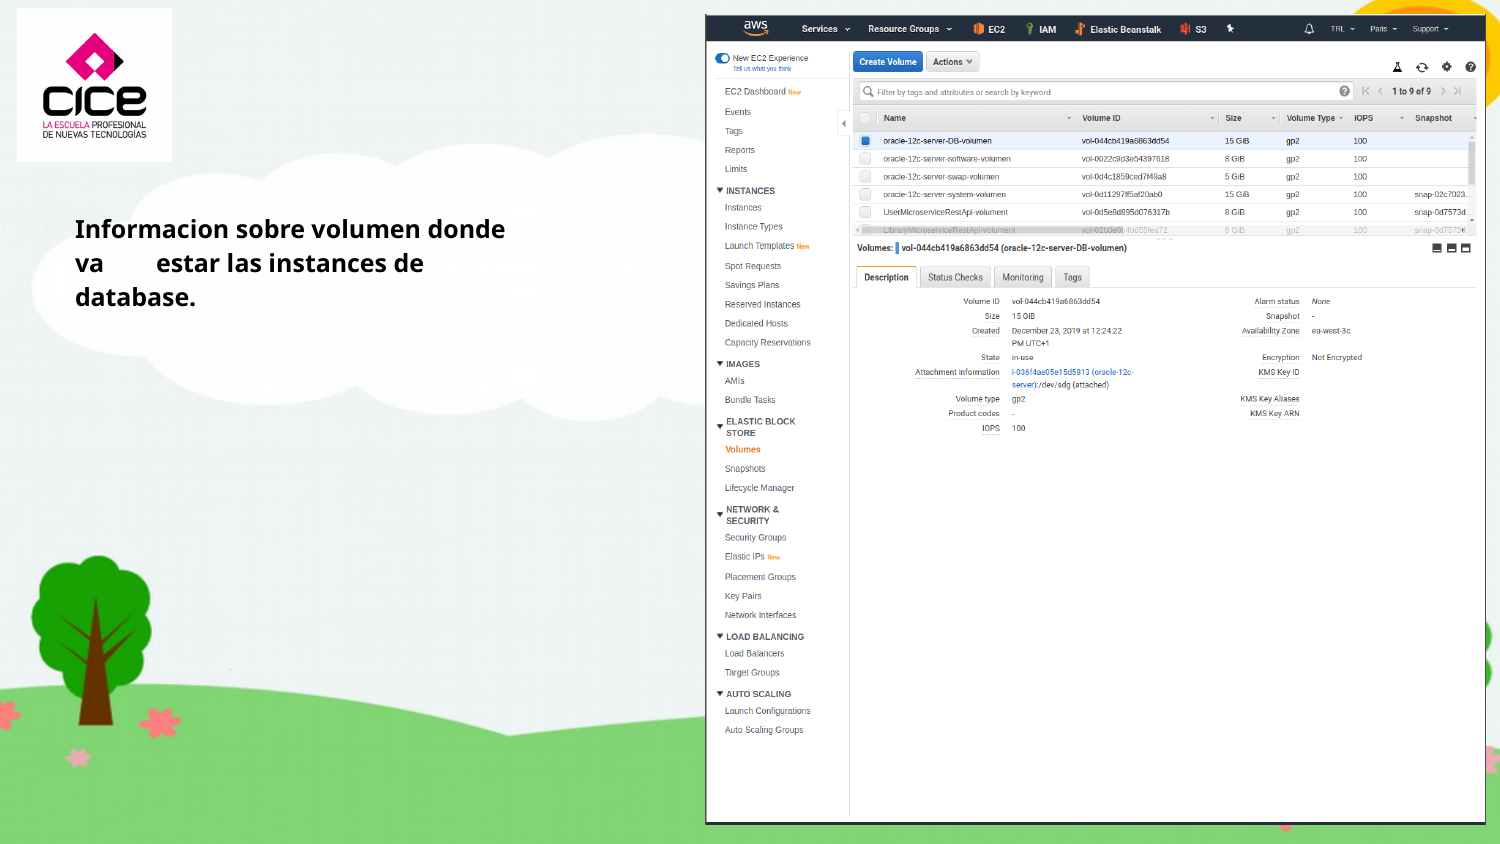

# Informacion sobre volumen donde va estar las instances de database.